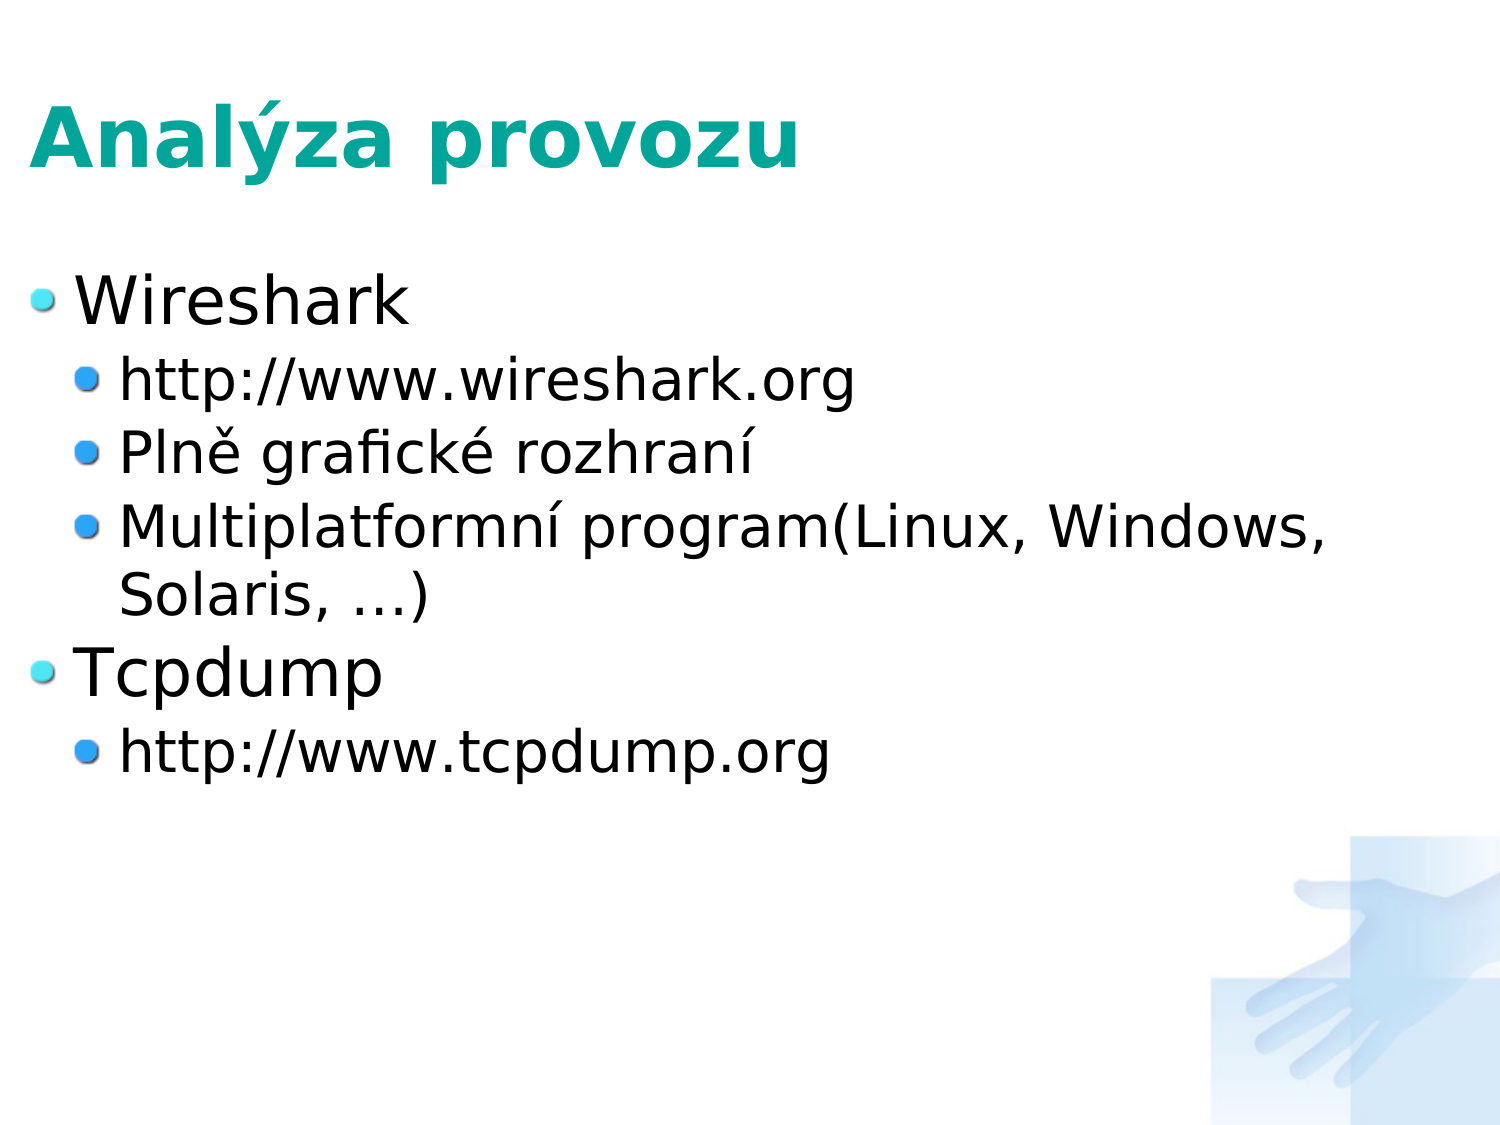

# Analýza provozu
Wireshark
http://www.wireshark.org
Plně grafické rozhraní
Multiplatformní program(Linux, Windows, Solaris, …)
Tcpdump
http://www.tcpdump.org